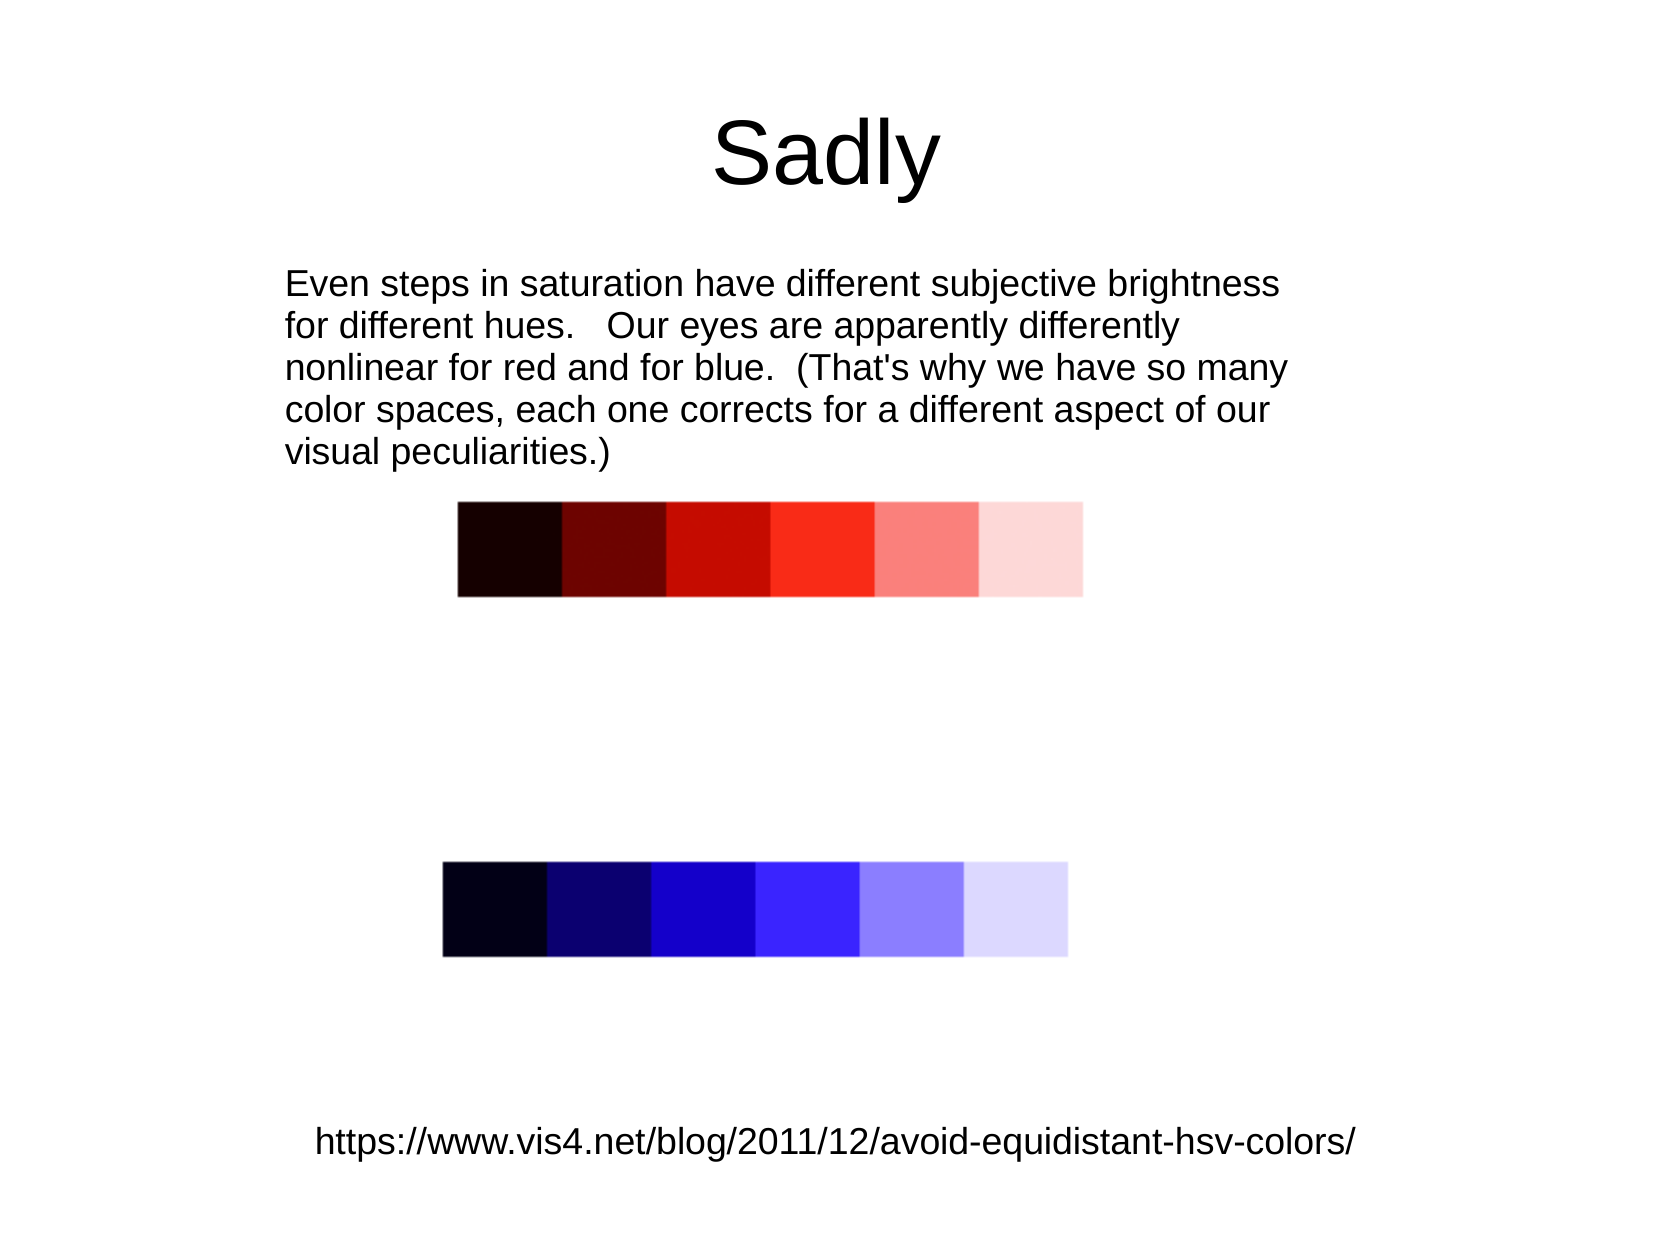

# Sadly
Even steps in saturation have different subjective brightness for different hues. Our eyes are apparently differently nonlinear for red and for blue. (That's why we have so many color spaces, each one corrects for a different aspect of our visual peculiarities.)
https://www.vis4.net/blog/2011/12/avoid-equidistant-hsv-colors/